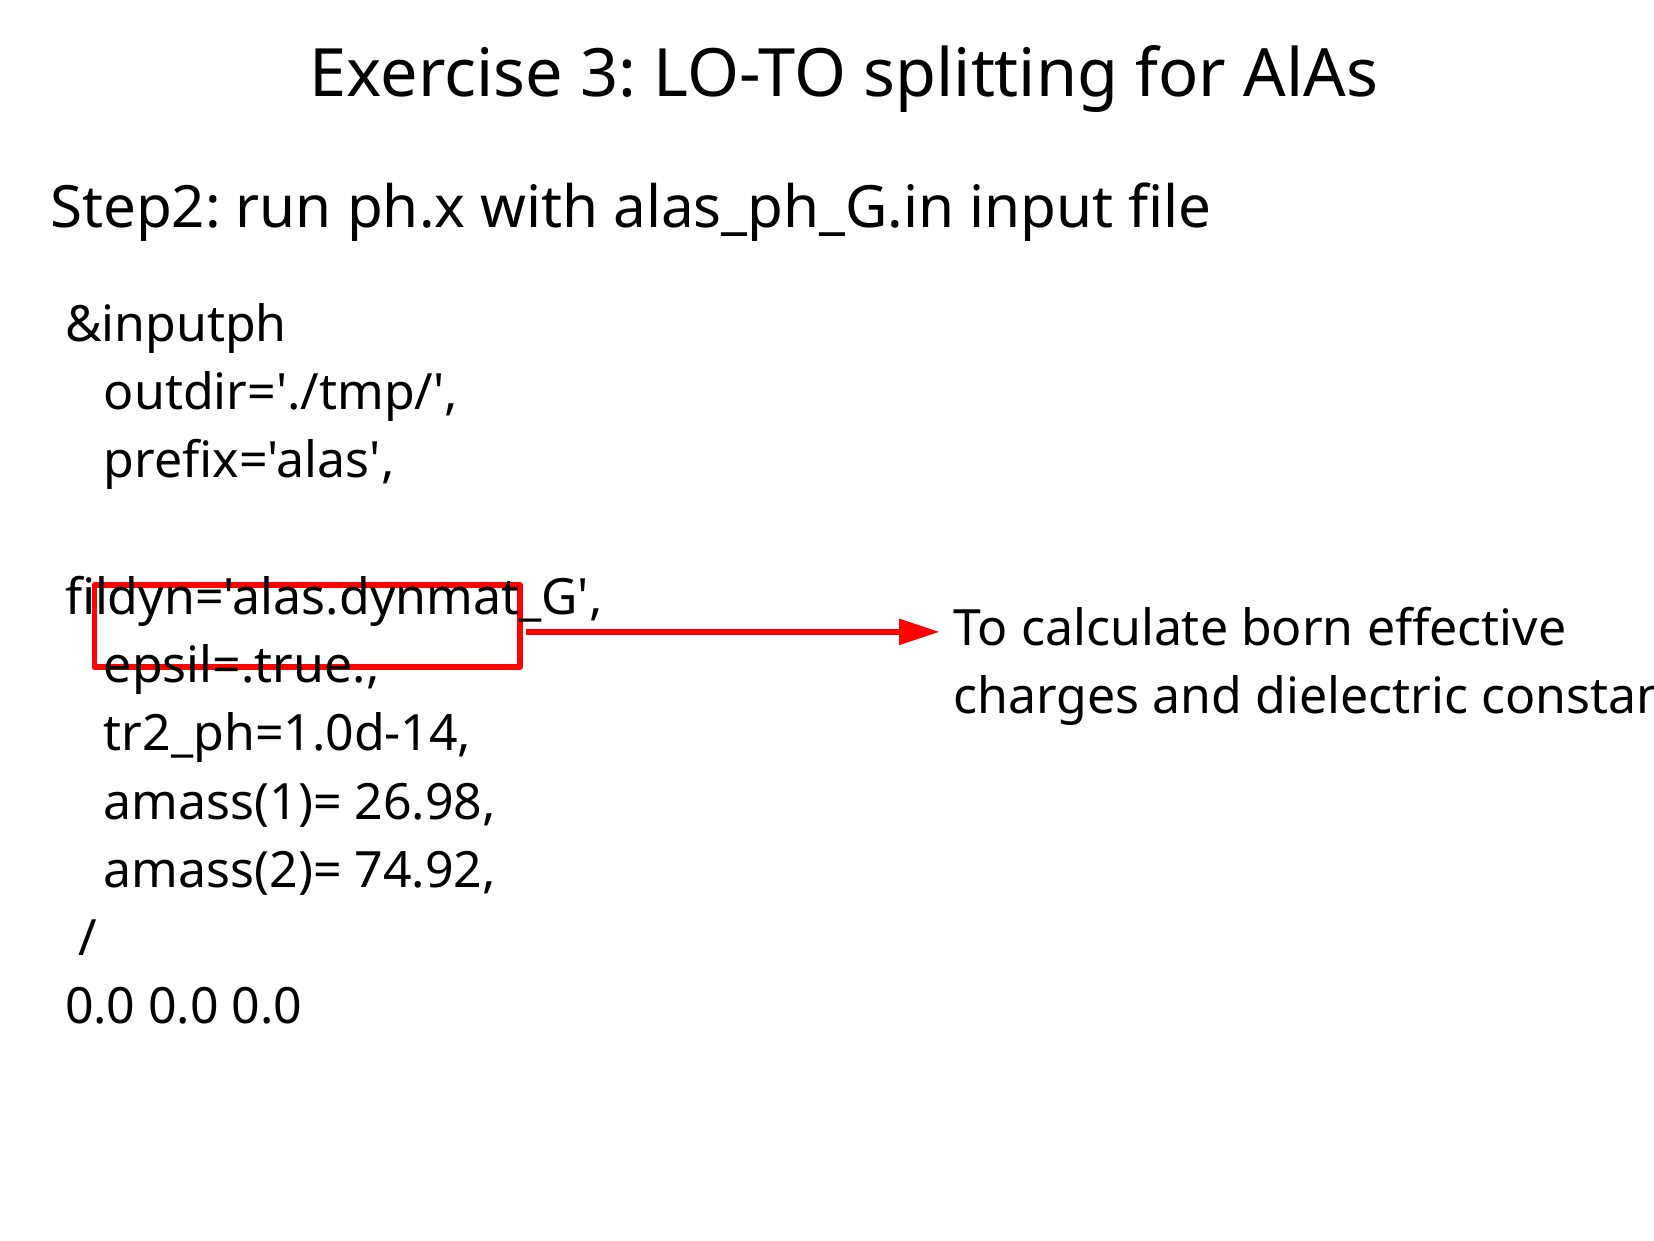

# Exercise 3: LO-TO splitting for AlAs
Step2: run ph.x with alas_ph_G.in input file
&inputph
 outdir='./tmp/',
 prefix='alas',
 fildyn='alas.dynmat_G',
 epsil=.true.,
 tr2_ph=1.0d-14,
 amass(1)= 26.98,
 amass(2)= 74.92,
 /
0.0 0.0 0.0
To calculate born effective
charges and dielectric constant